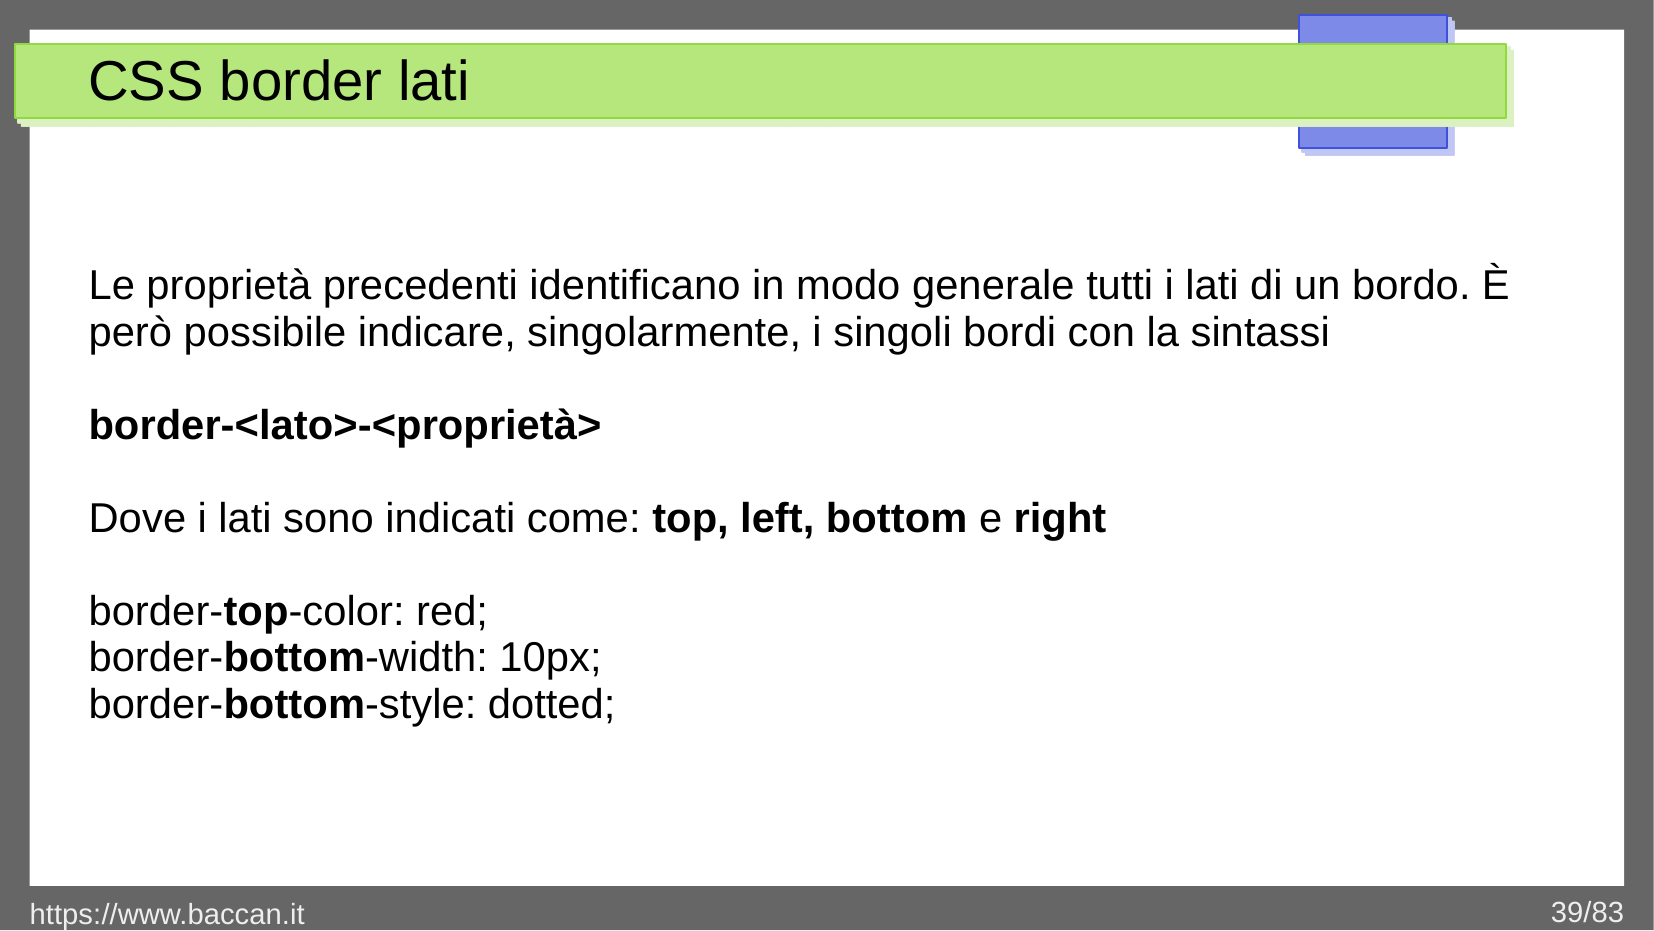

# CSS border lati
Le proprietà precedenti identificano in modo generale tutti i lati di un bordo. È però possibile indicare, singolarmente, i singoli bordi con la sintassi
border-<lato>-<proprietà>
Dove i lati sono indicati come: top, left, bottom e right
border-top-color: red;
border-bottom-width: 10px;
border-bottom-style: dotted;
39
https://www.baccan.it